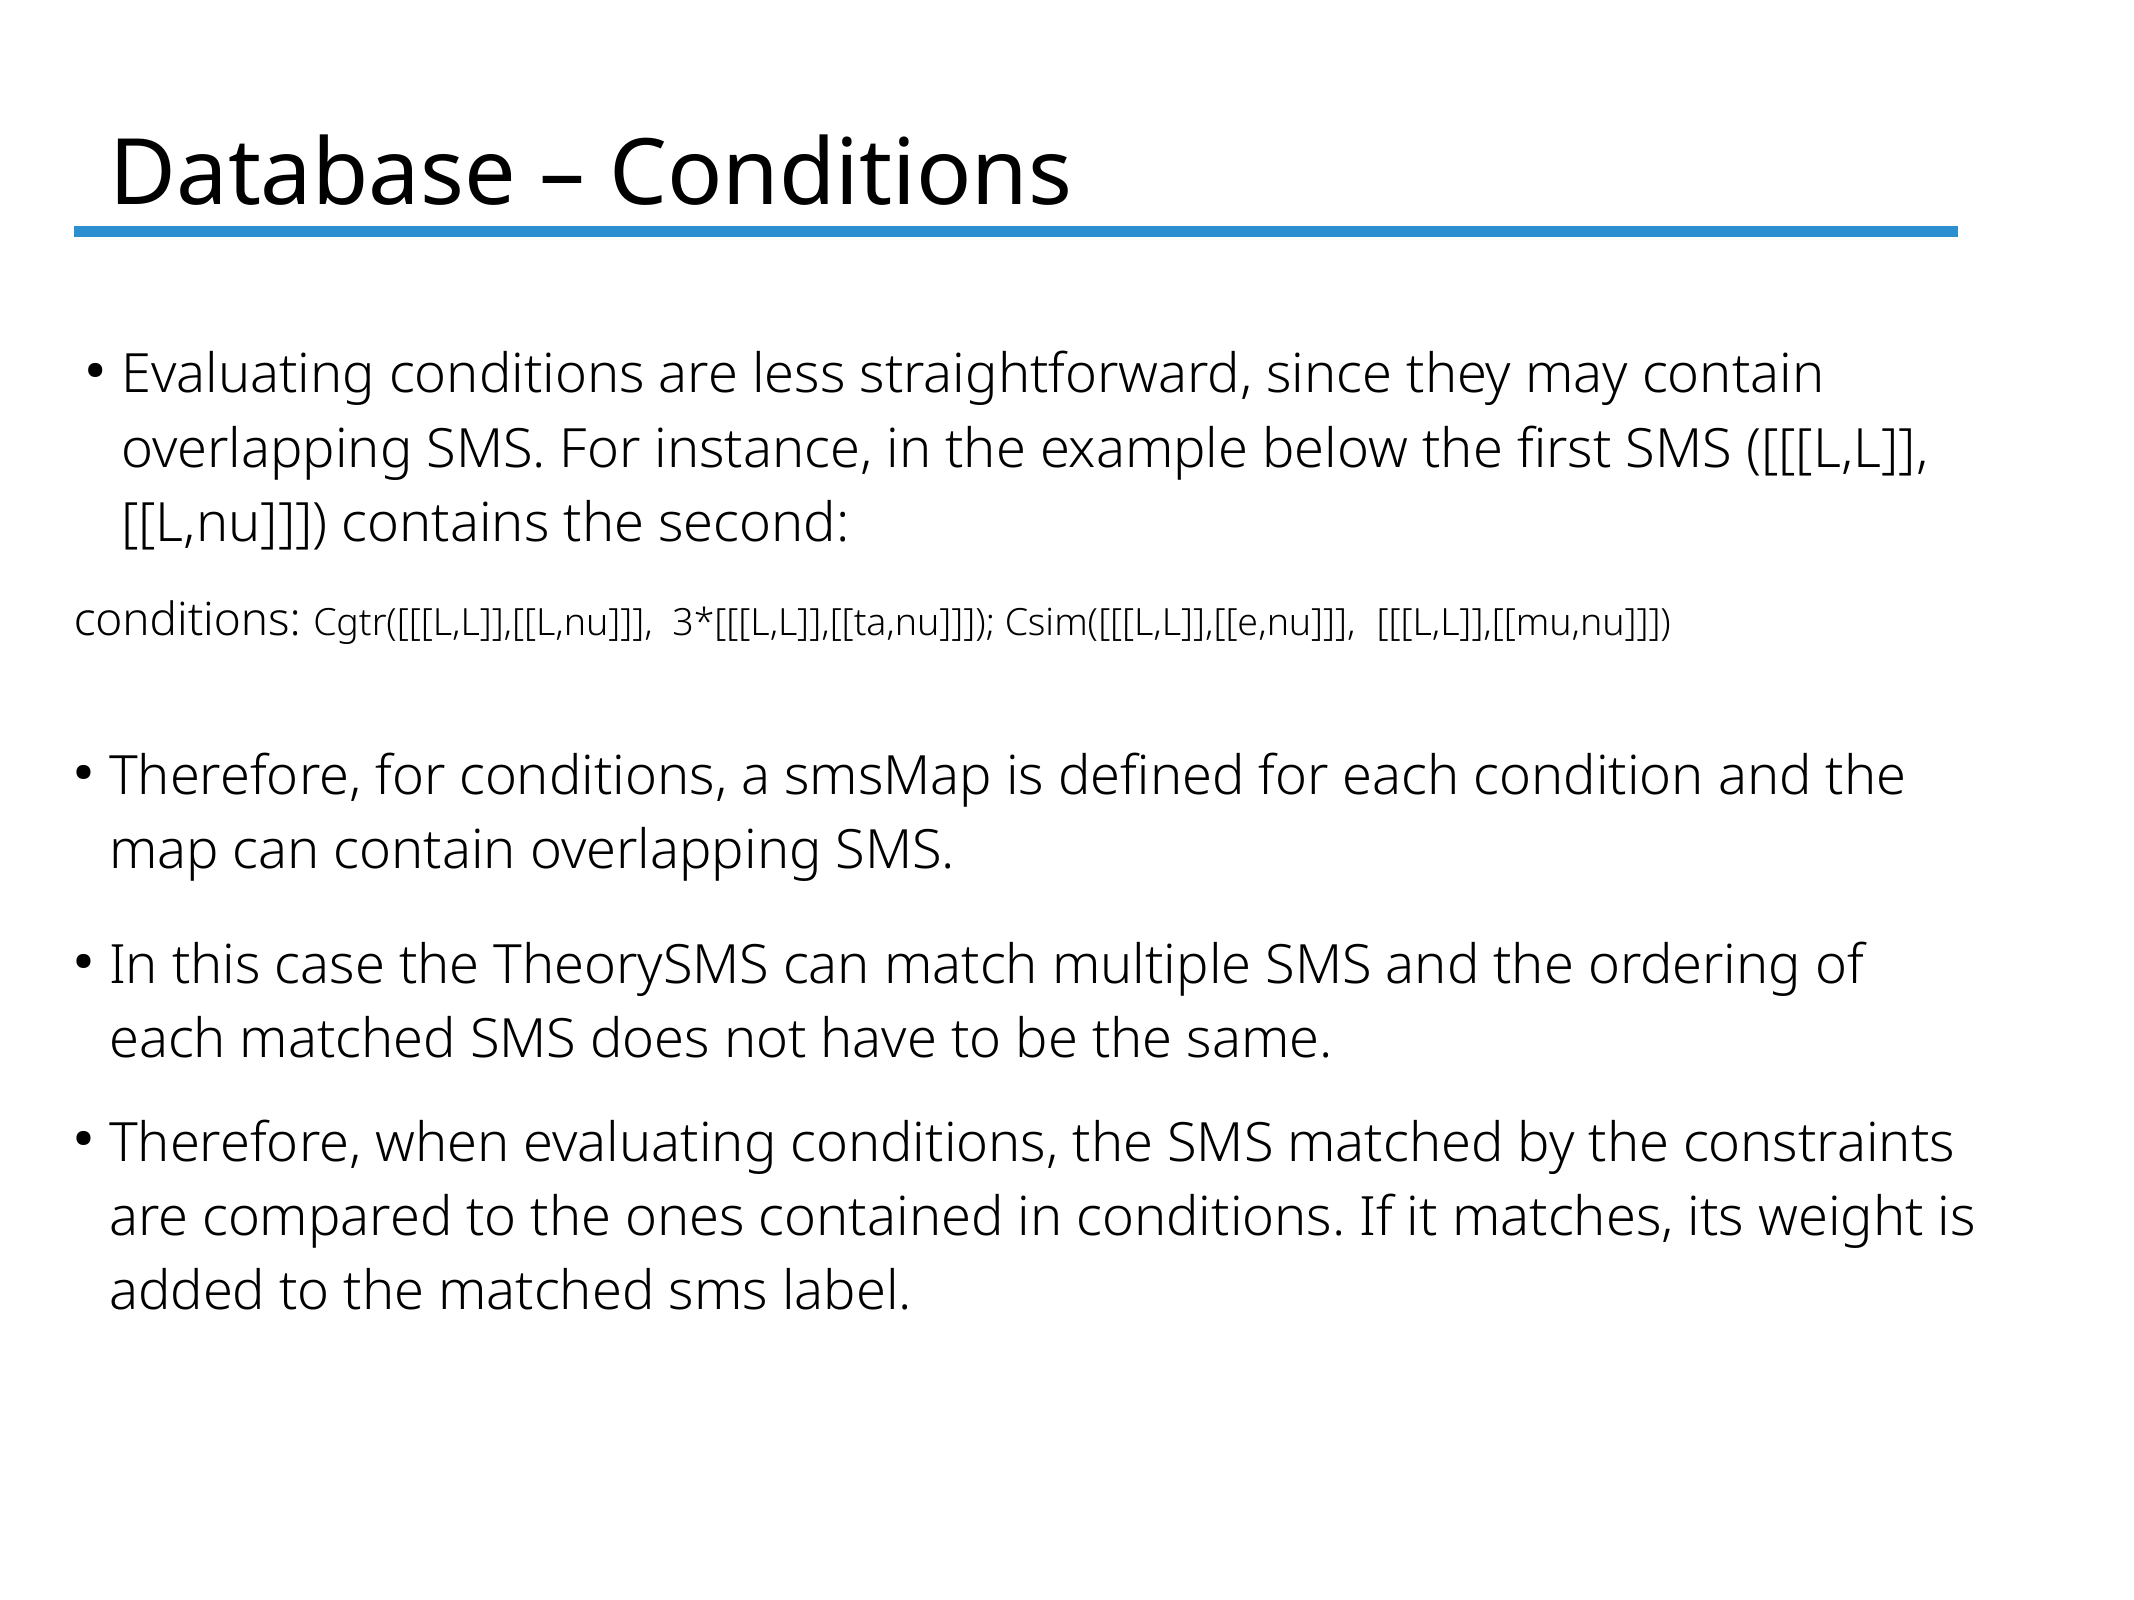

Database – Conditions
Evaluating conditions are less straightforward, since they may contain overlapping SMS. For instance, in the example below the first SMS ([[[L,L]],[[L,nu]]]) contains the second:
conditions: Cgtr([[[L,L]],[[L,nu]]], 3*[[[L,L]],[[ta,nu]]]); Csim([[[L,L]],[[e,nu]]], [[[L,L]],[[mu,nu]]])
Therefore, for conditions, a smsMap is defined for each condition and the map can contain overlapping SMS.
In this case the TheorySMS can match multiple SMS and the ordering of each matched SMS does not have to be the same.
Therefore, when evaluating conditions, the SMS matched by the constraints are compared to the ones contained in conditions. If it matches, its weight is added to the matched sms label.